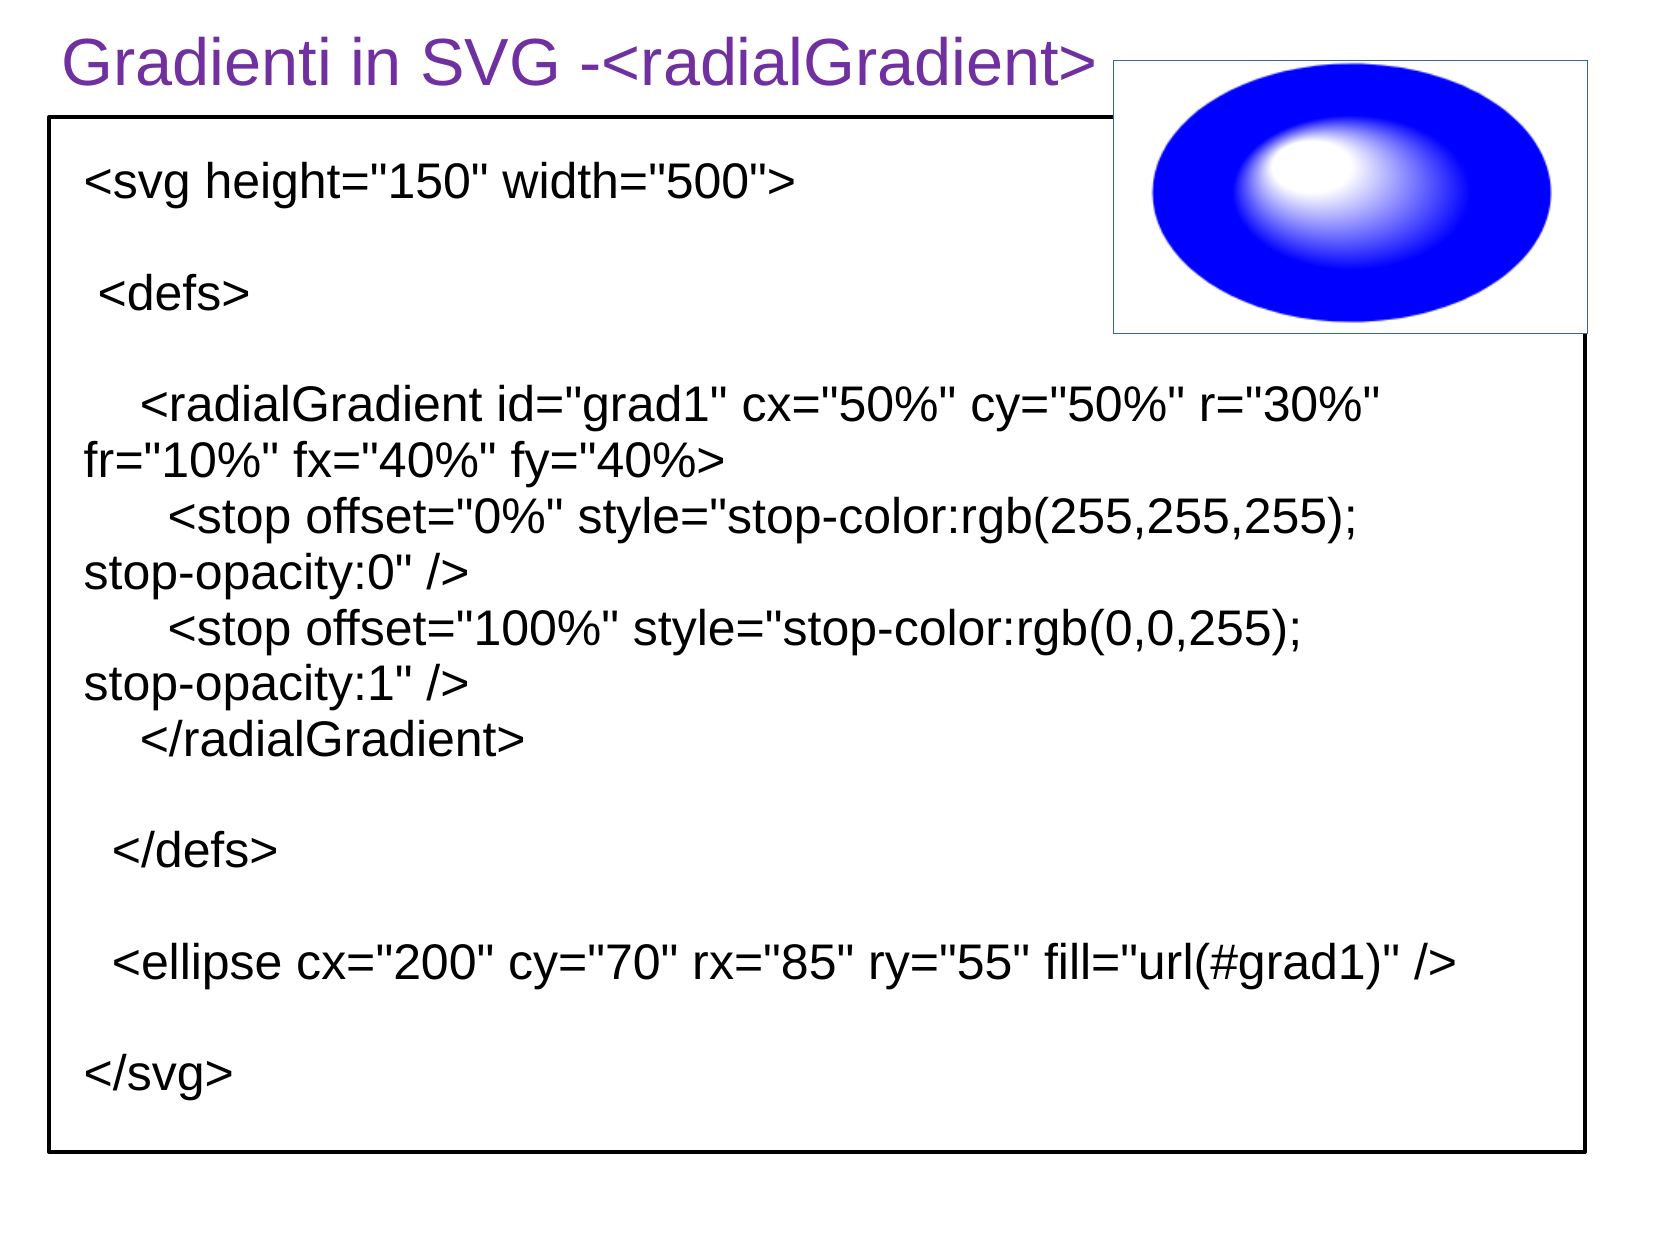

Gradienti in SVG -<radialGradient>
<svg height="150" width="500">
 <defs>
 <radialGradient id="grad1" cx="50%" cy="50%" r="30%" fr="10%" fx="40%" fy="40%>
 <stop offset="0%" style="stop-color:rgb(255,255,255);
stop-opacity:0" />
 <stop offset="100%" style="stop-color:rgb(0,0,255);
stop-opacity:1" />
 </radialGradient>
 </defs>
 <ellipse cx="200" cy="70" rx="85" ry="55" fill="url(#grad1)" />
</svg>